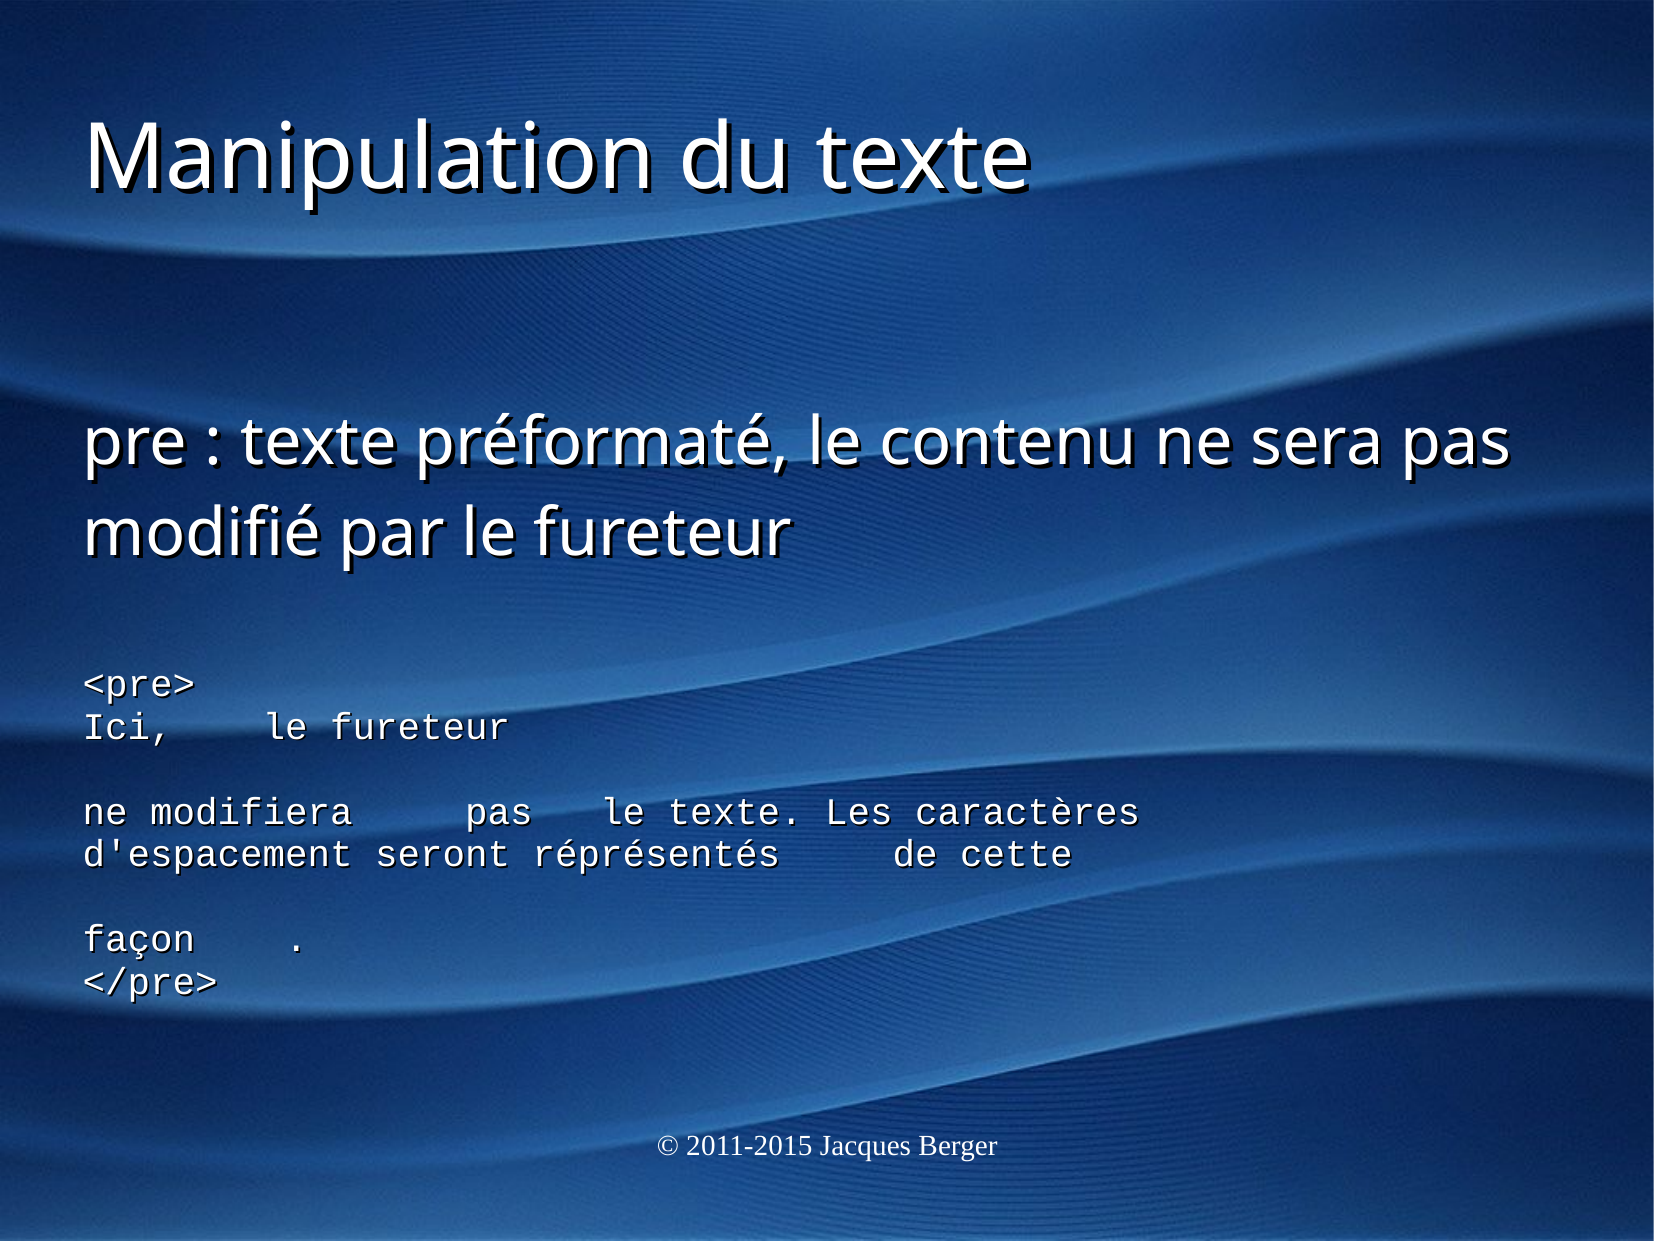

# Manipulation du texte
pre : texte préformaté, le contenu ne sera pas modifié par le fureteur
<pre>
Ici, le fureteur
ne modifiera pas le texte. Les caractères
d'espacement seront réprésentés de cette
façon .
</pre>
© 2011-2015 Jacques Berger